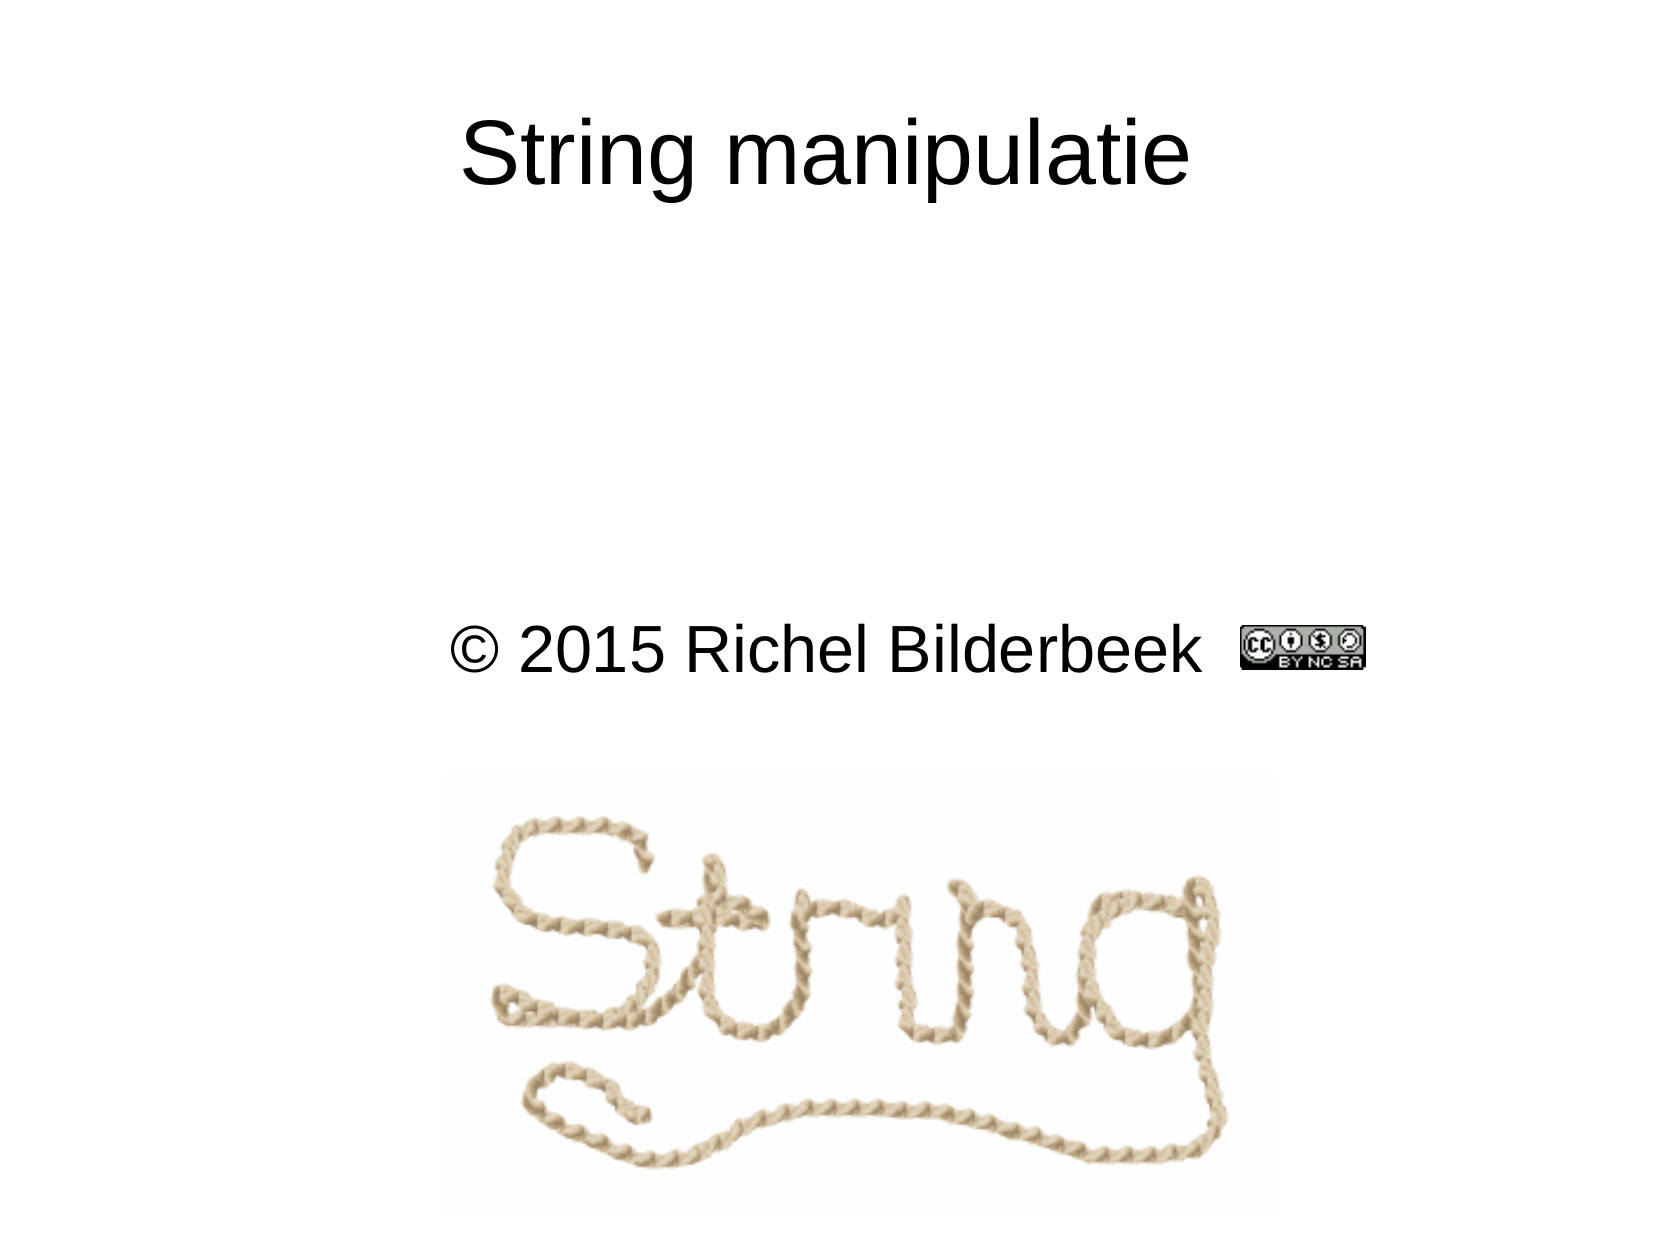

# String manipulatie
© 2015 Richel Bilderbeek